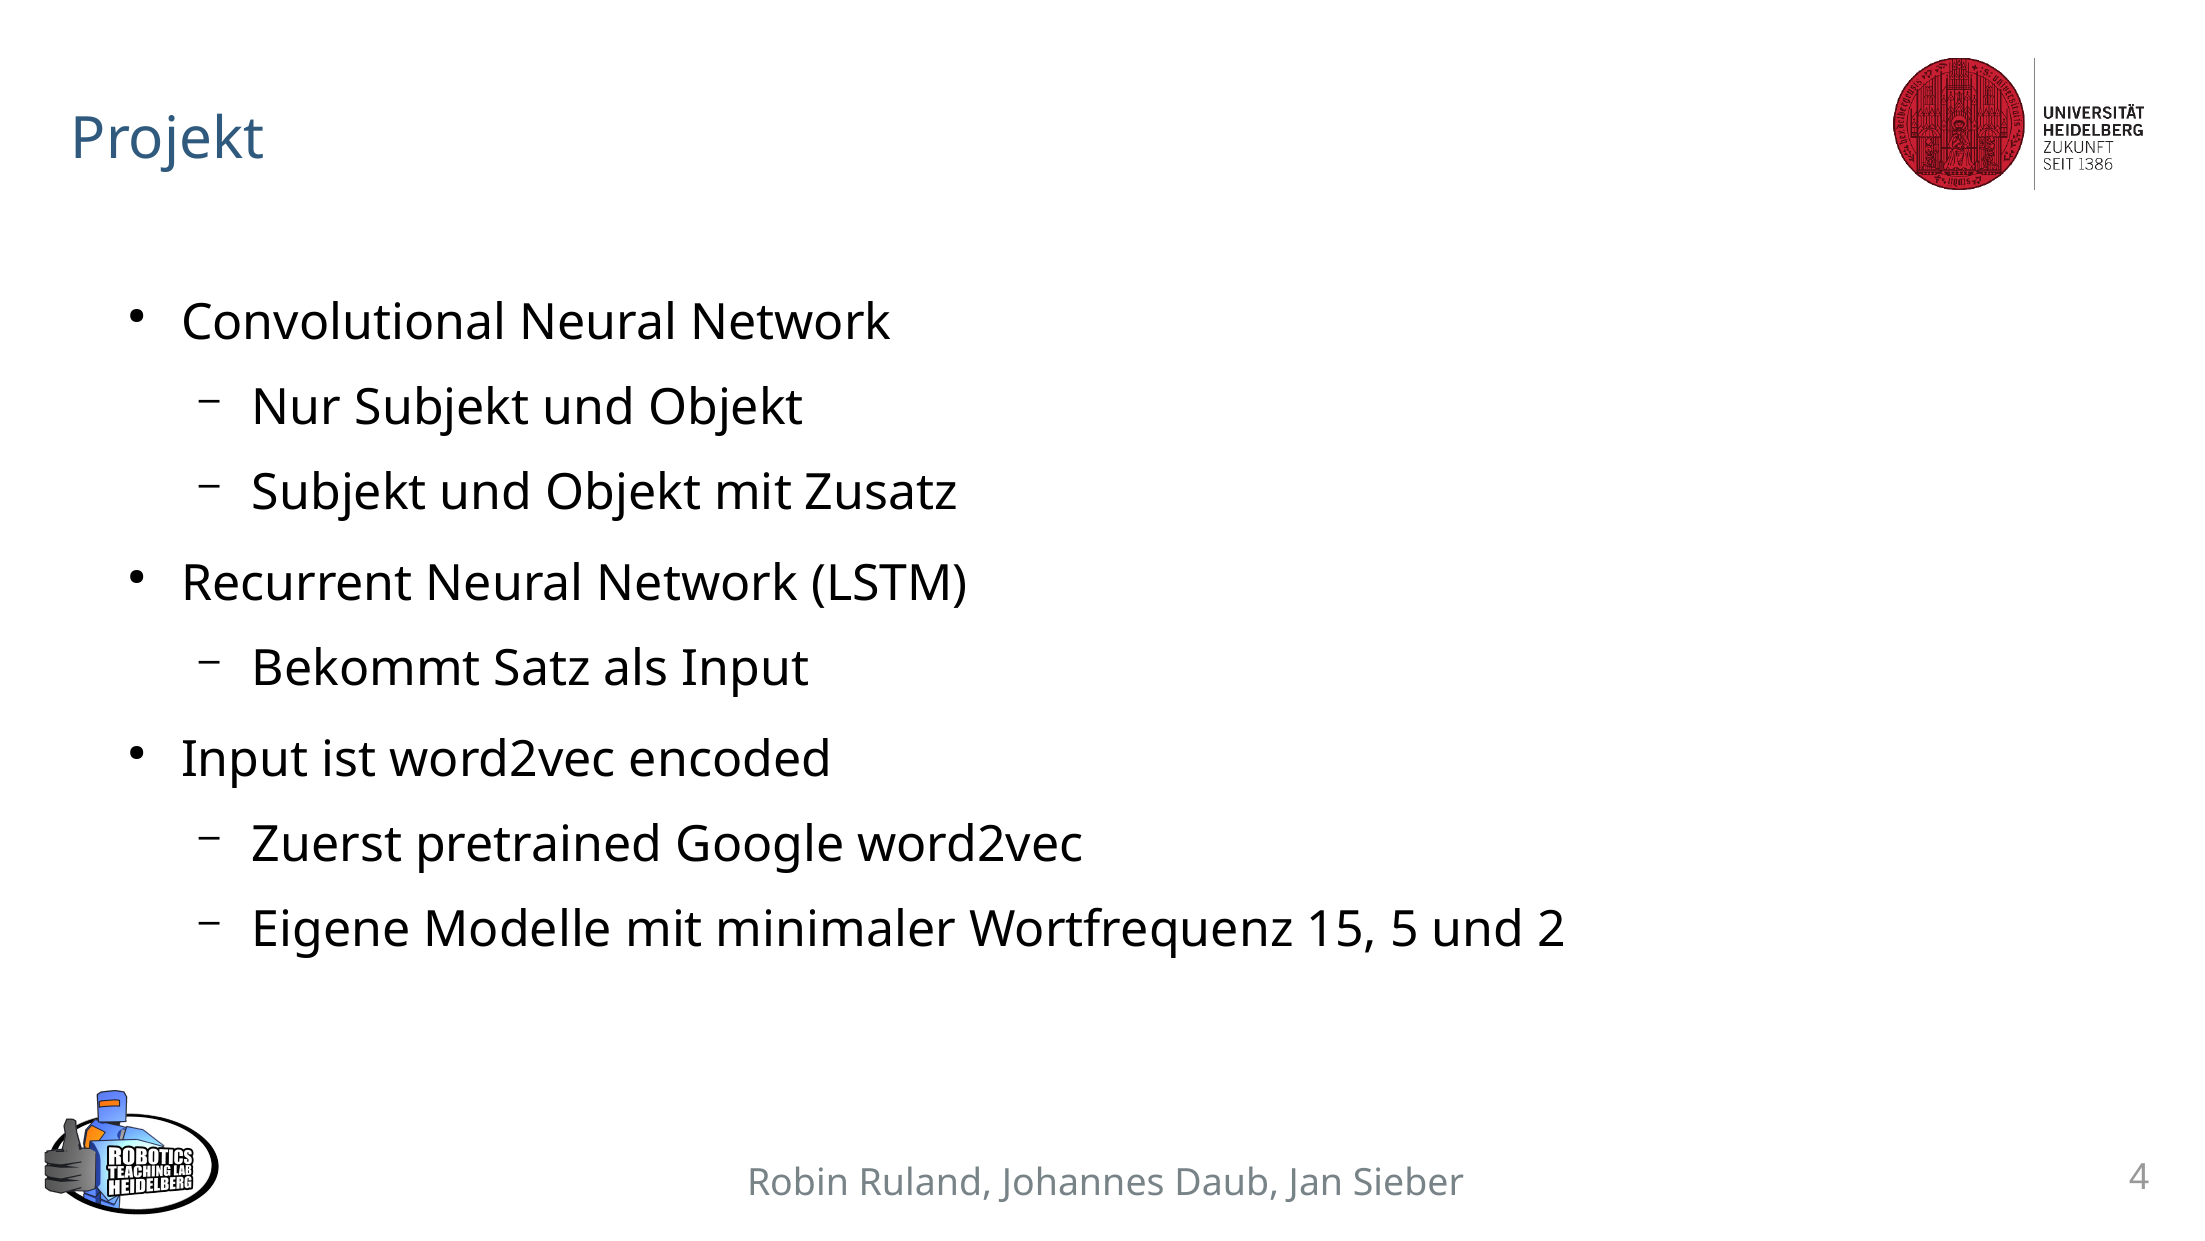

# Projekt
Convolutional Neural Network
Nur Subjekt und Objekt
Subjekt und Objekt mit Zusatz
Recurrent Neural Network (LSTM)
Bekommt Satz als Input
Input ist word2vec encoded
Zuerst pretrained Google word2vec
Eigene Modelle mit minimaler Wortfrequenz 15, 5 und 2